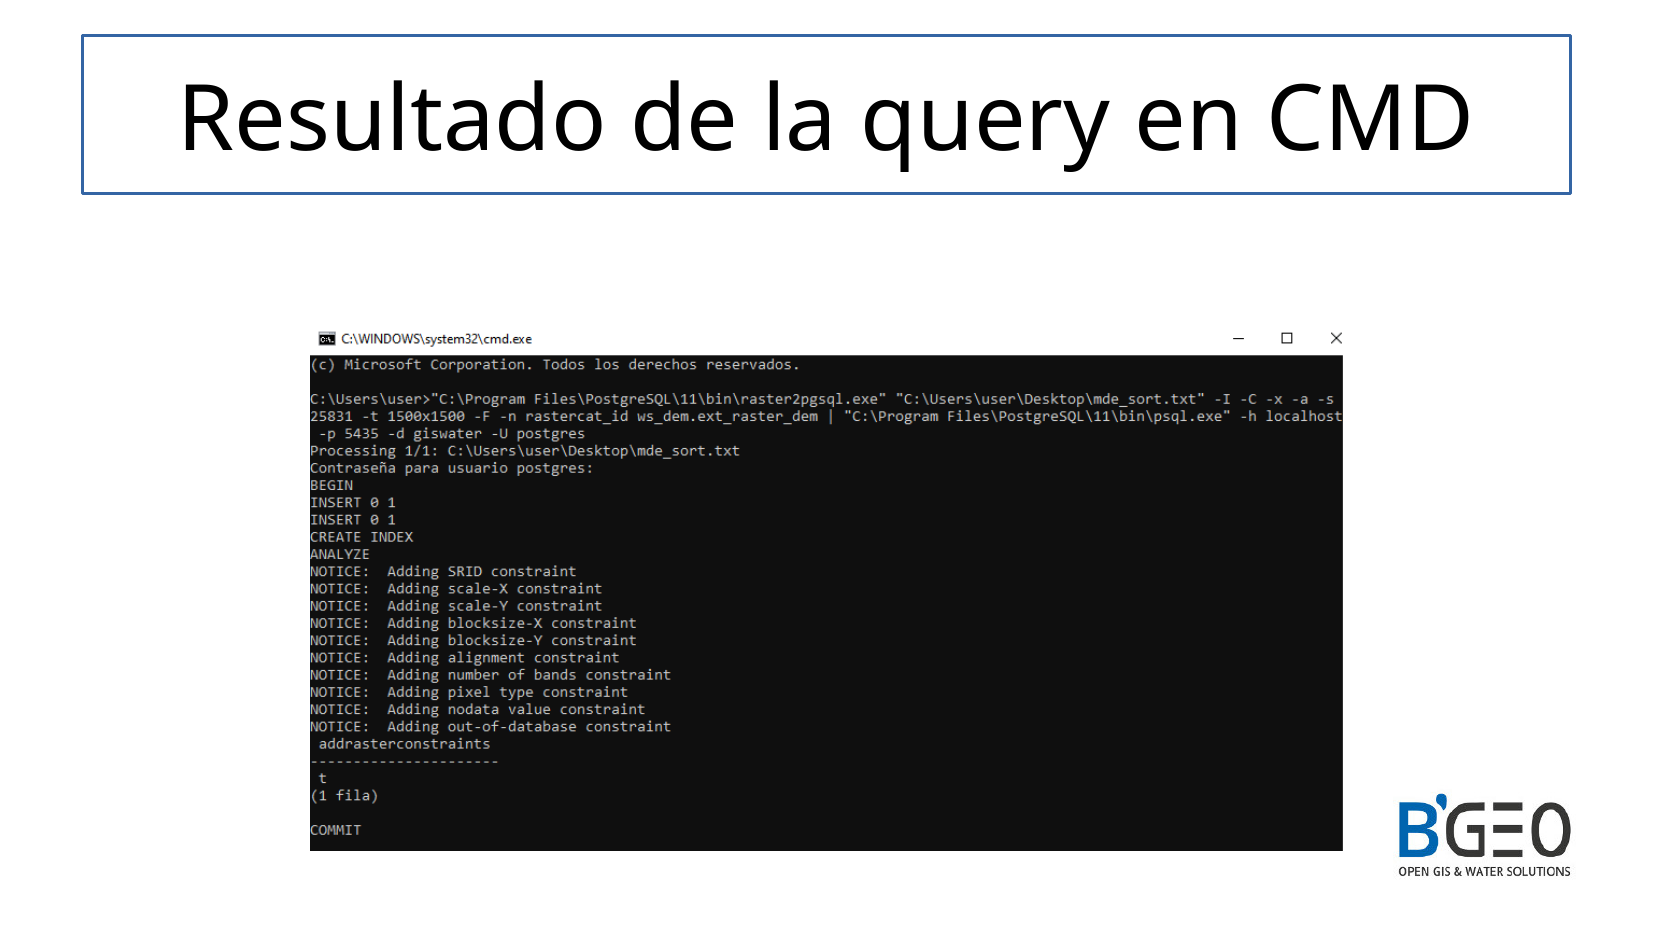

# Resultado de la query en CMD